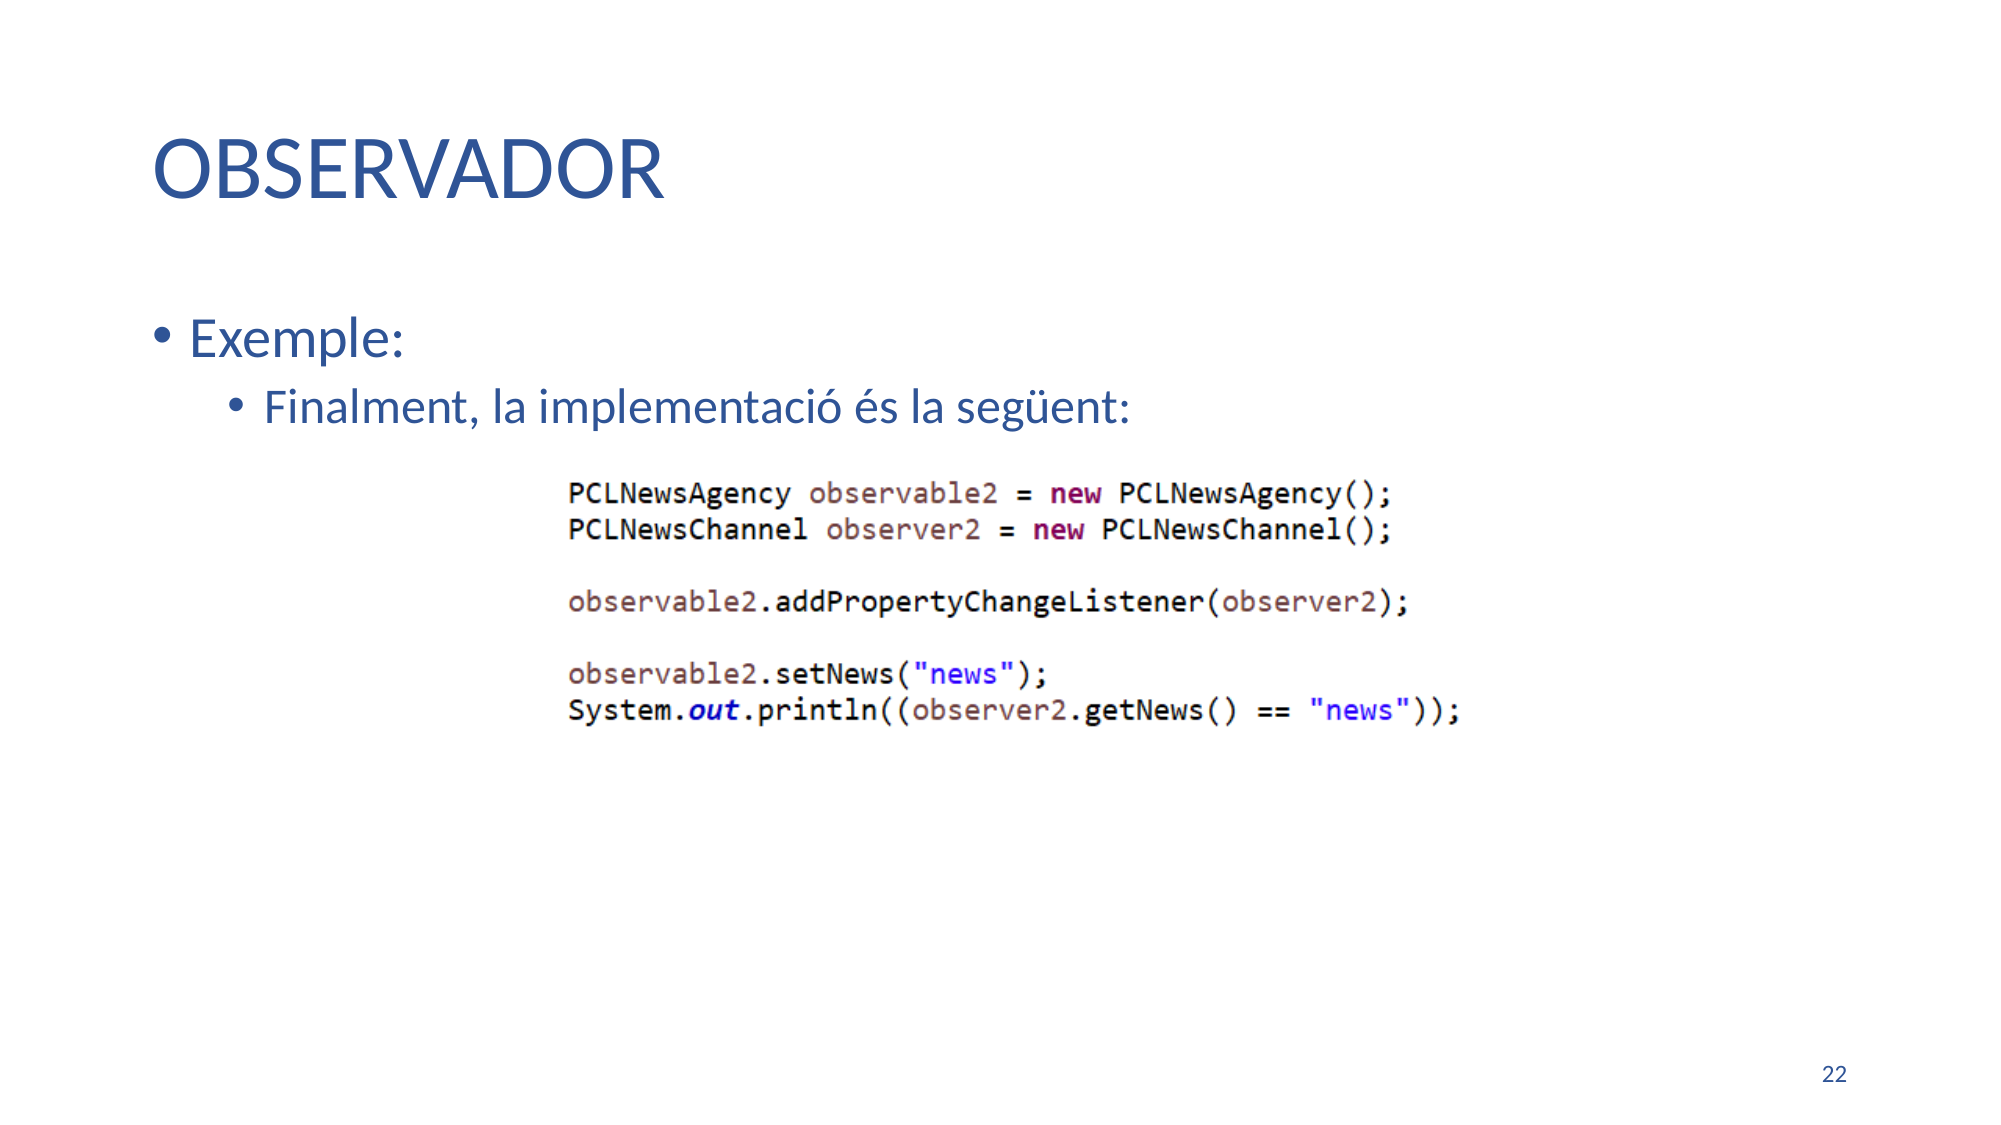

# OBSERVADOR
Exemple:
Finalment, la implementació és la següent: